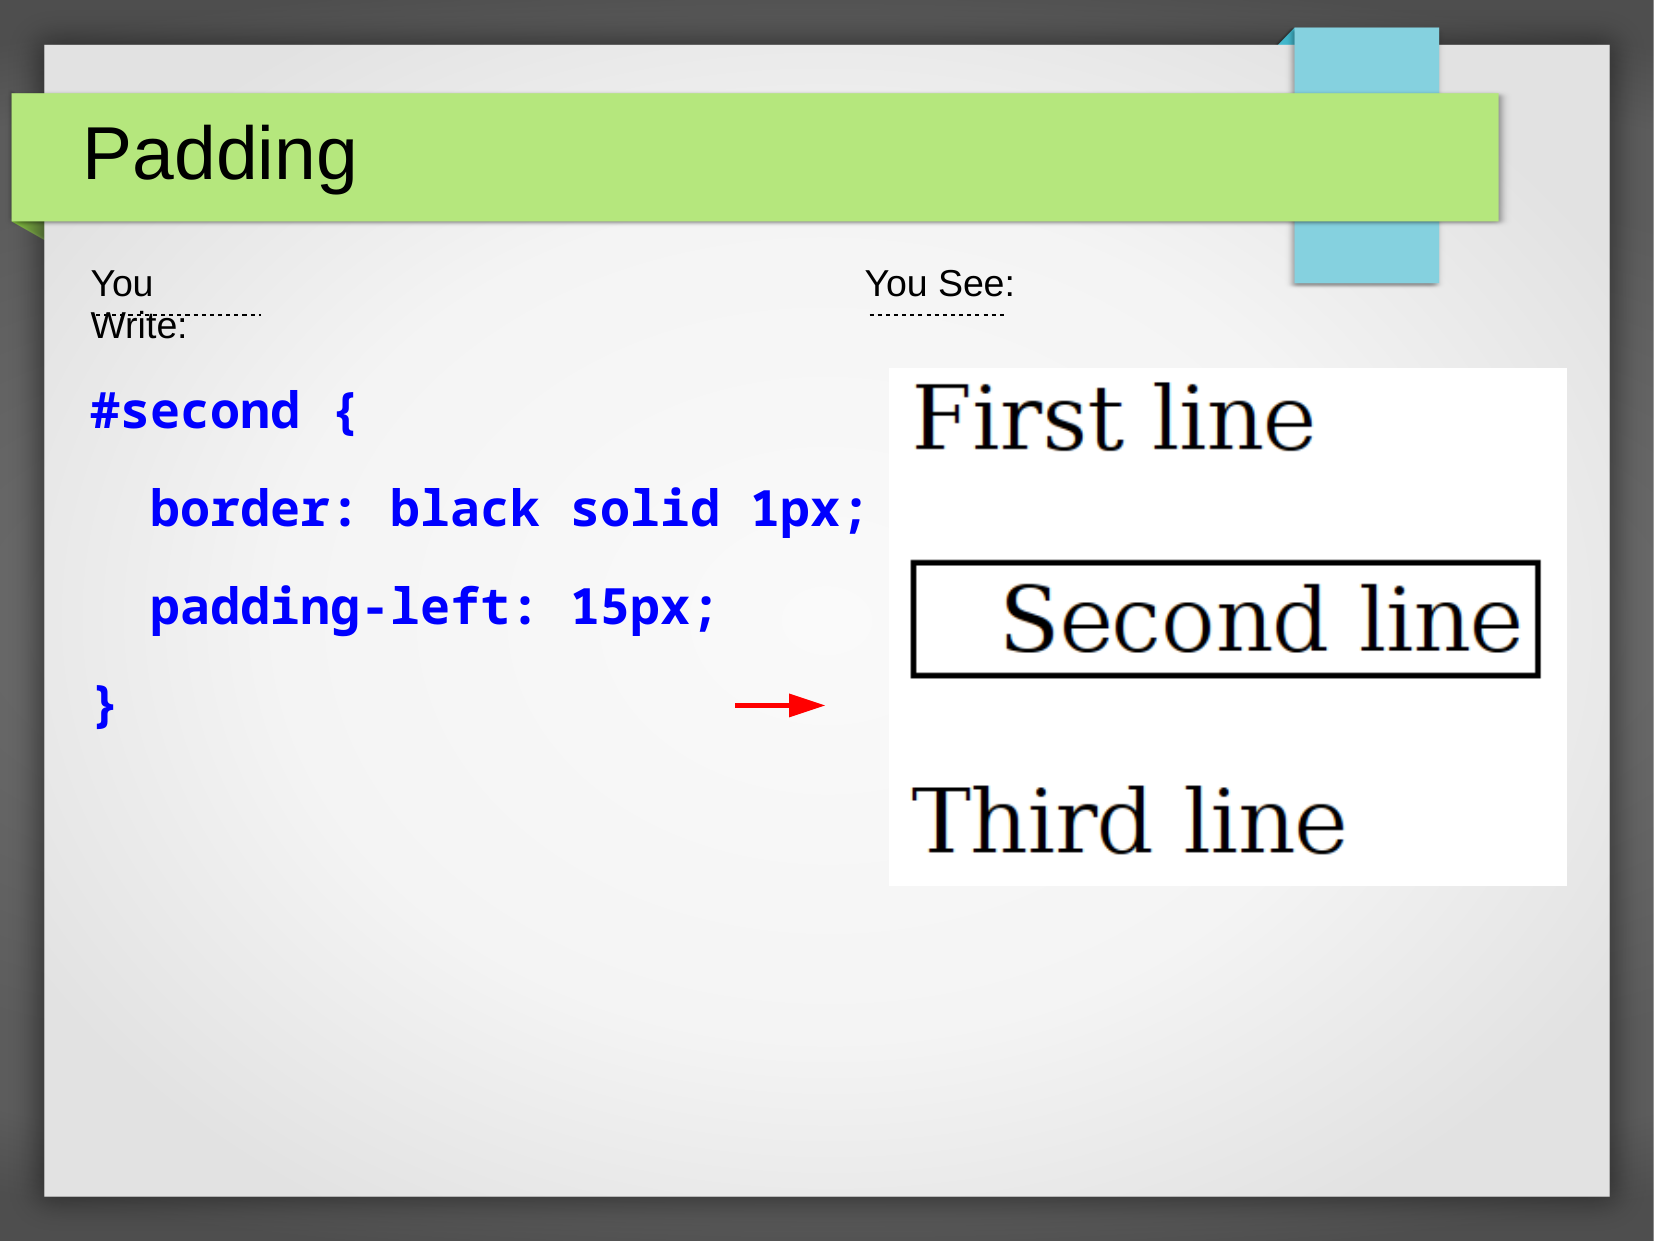

# Padding
You Write:
You See:
#second {
 border: black solid 1px;
 padding-left: 15px;
}